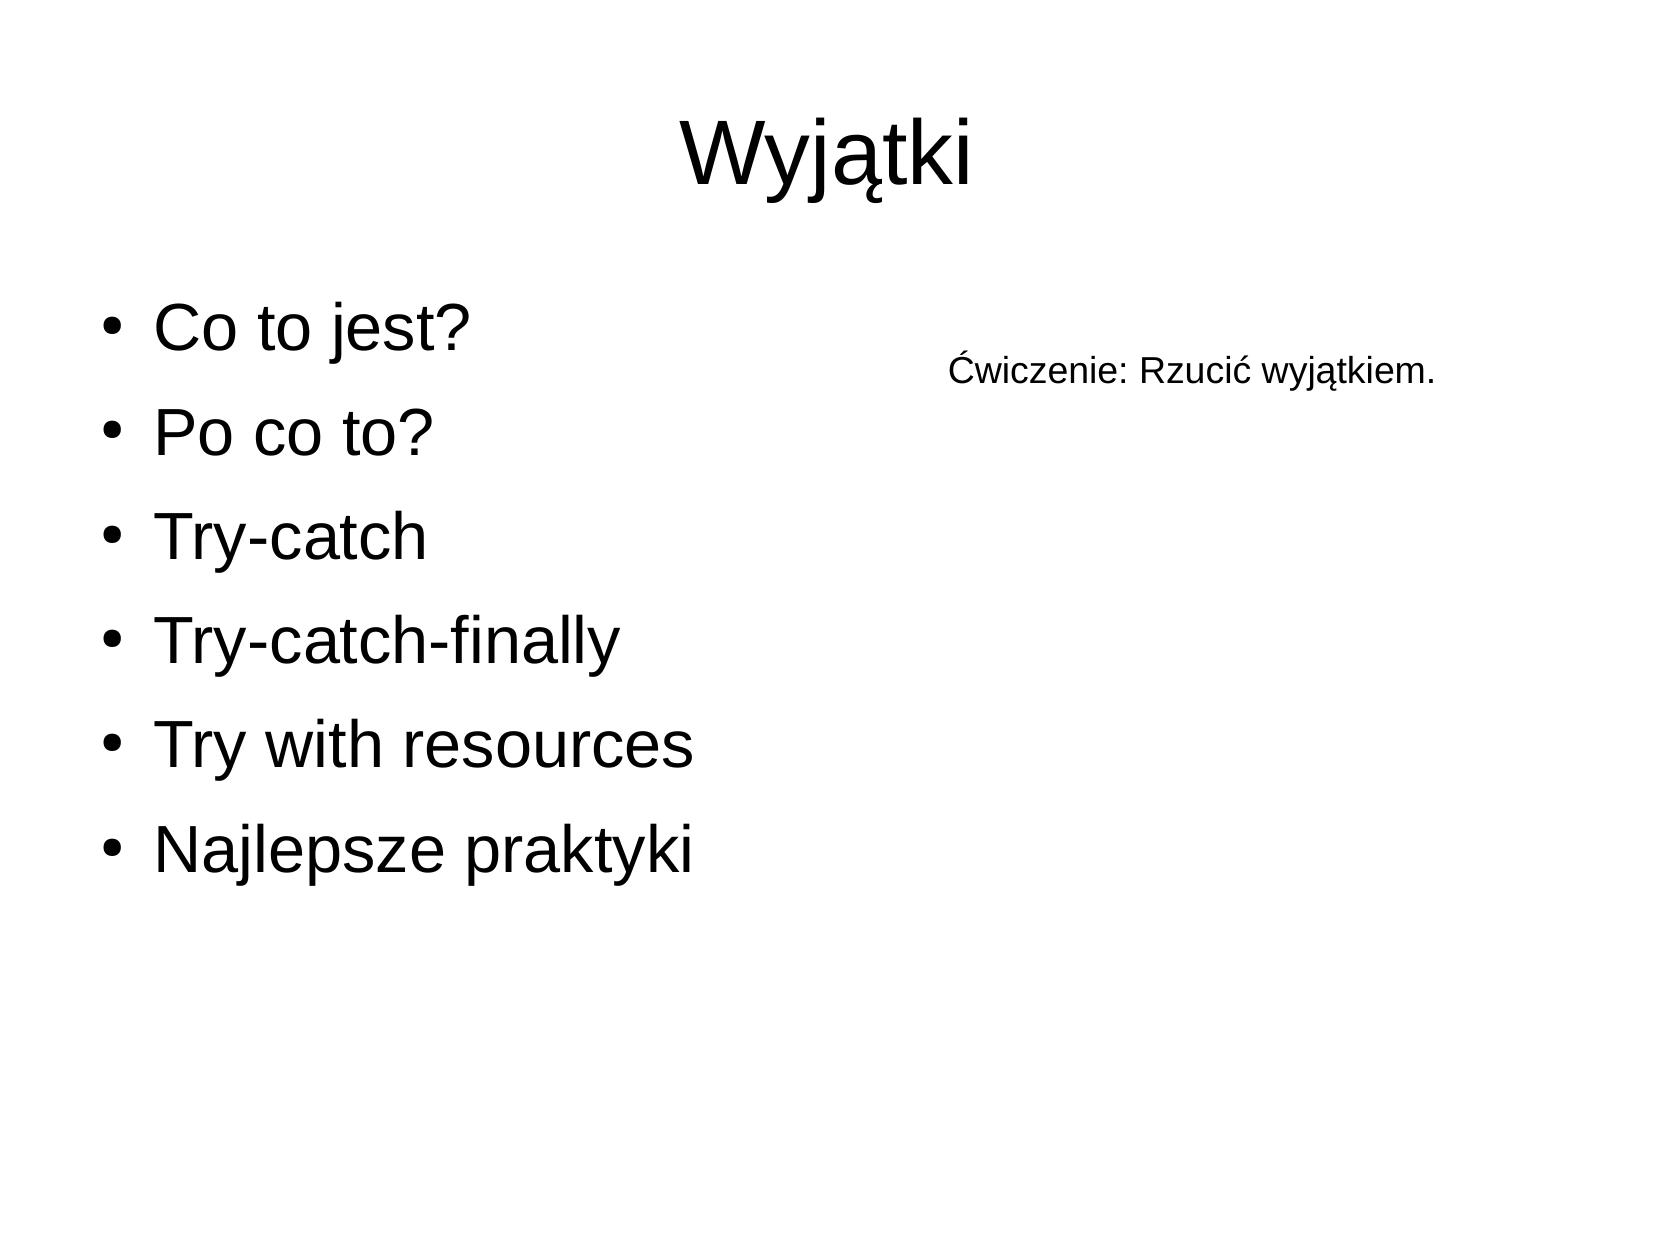

# Wyjątki
Co to jest?
Po co to?
Try-catch
Try-catch-finally
Try with resources
Najlepsze praktyki
Ćwiczenie: Rzucić wyjątkiem.